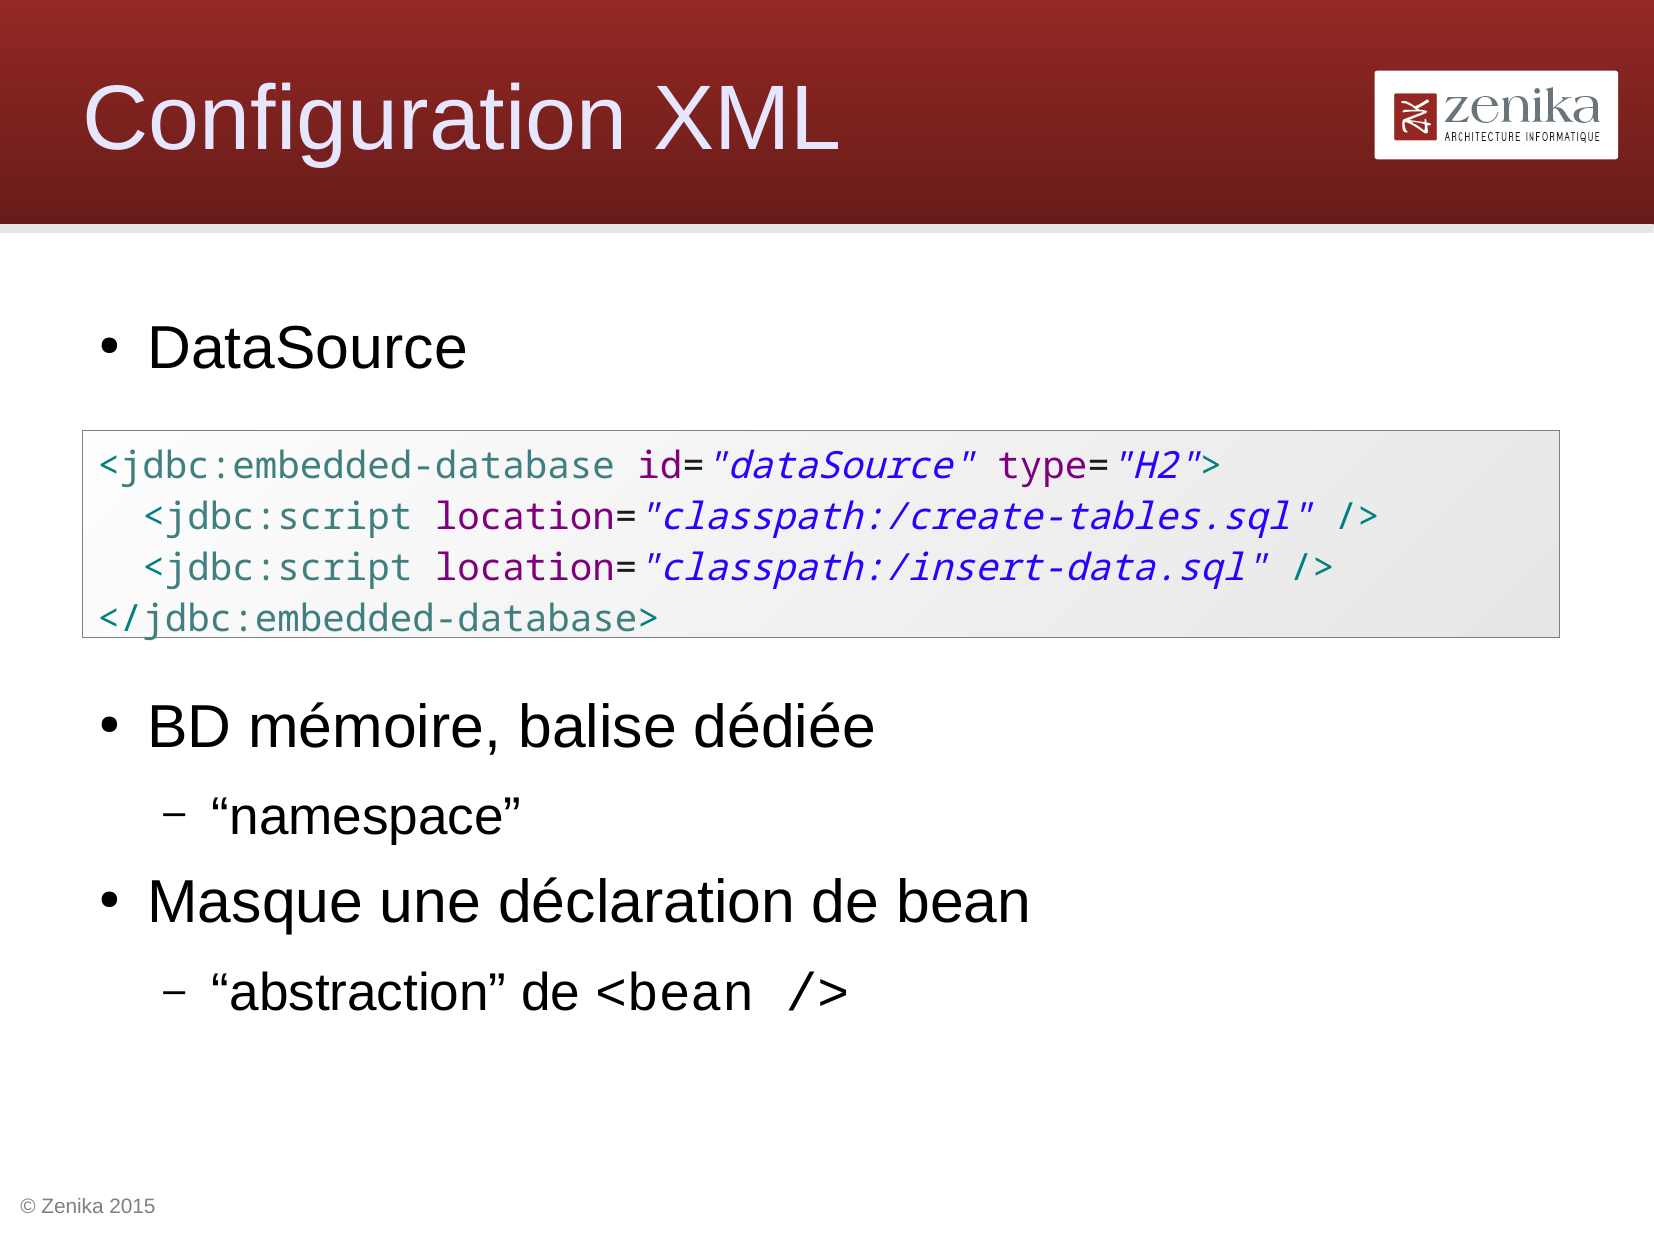

# Configuration XML
DataSource
BD mémoire, balise dédiée
“namespace”
Masque une déclaration de bean
“abstraction” de <bean />
<jdbc:embedded-database id="dataSource" type="H2">
 <jdbc:script location="classpath:/create-tables.sql" />
 <jdbc:script location="classpath:/insert-data.sql" />
</jdbc:embedded-database>